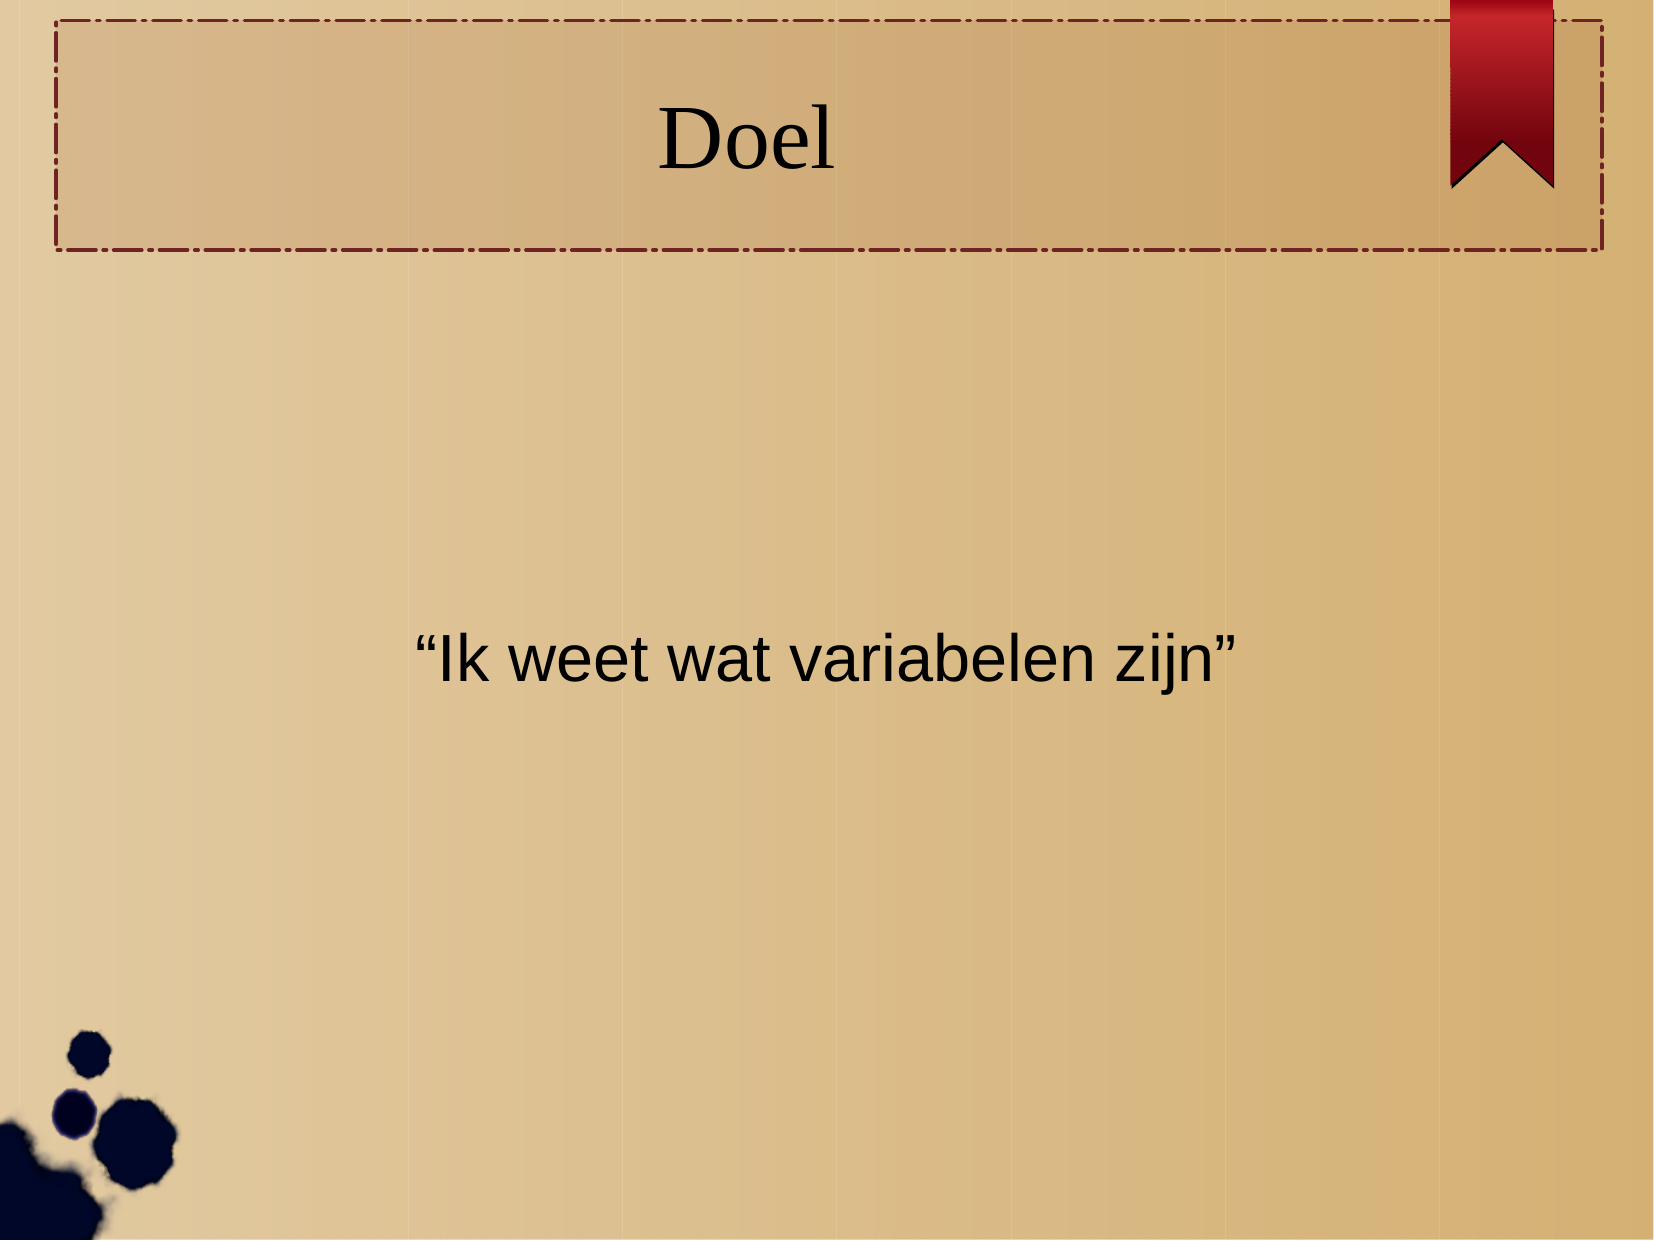

# Doel
“Ik weet wat variabelen zijn”